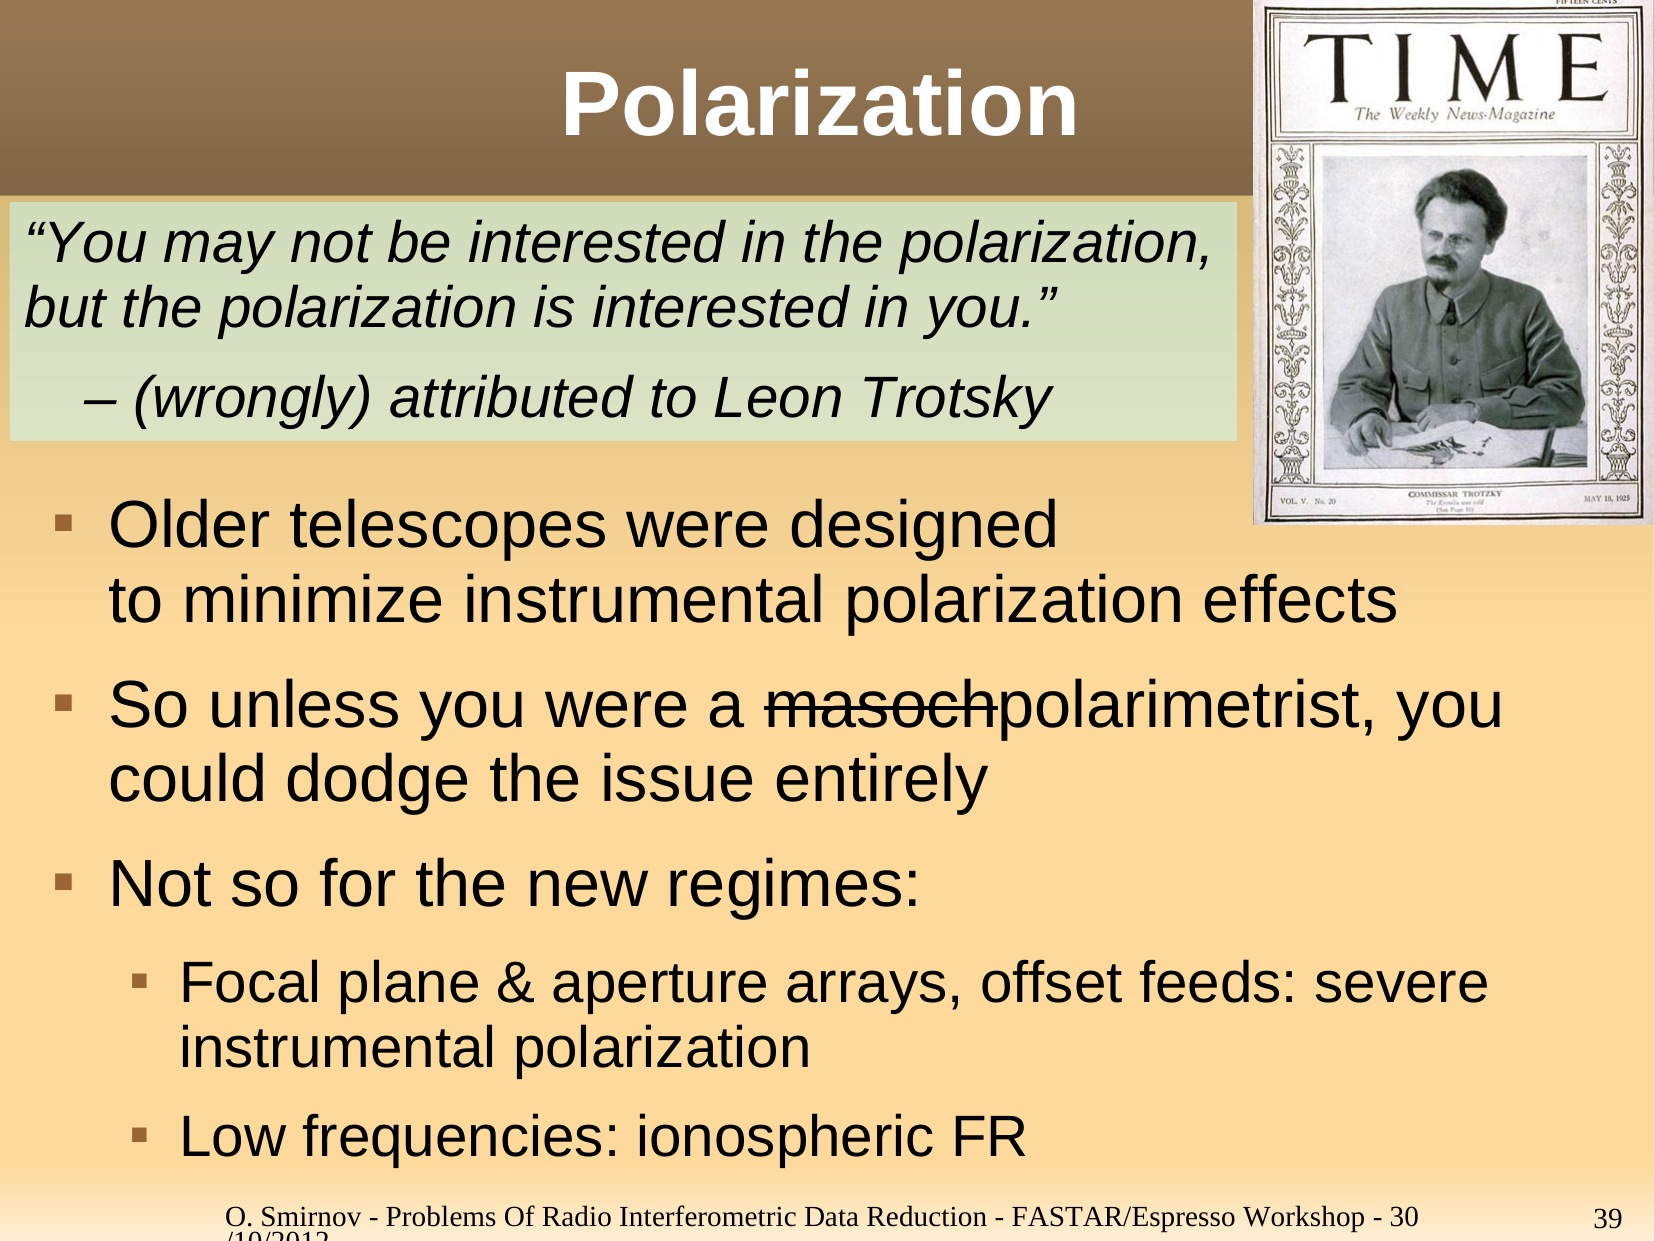

# Polarization
“You may not be interested in the polarization, but the polarization is interested in you.”
– (wrongly) attributed to Leon Trotsky
Older telescopes were designed
to minimize instrumental polarization effects
So unless you were a masochpolarimetrist, you could dodge the issue entirely
Not so for the new regimes:
Focal plane & aperture arrays, offset feeds: severe instrumental polarization
Low frequencies: ionospheric FR
O. Smirnov - Problems Of Radio Interferometric Data Reduction - FASTAR/Espresso Workshop - 30/10/2012
39